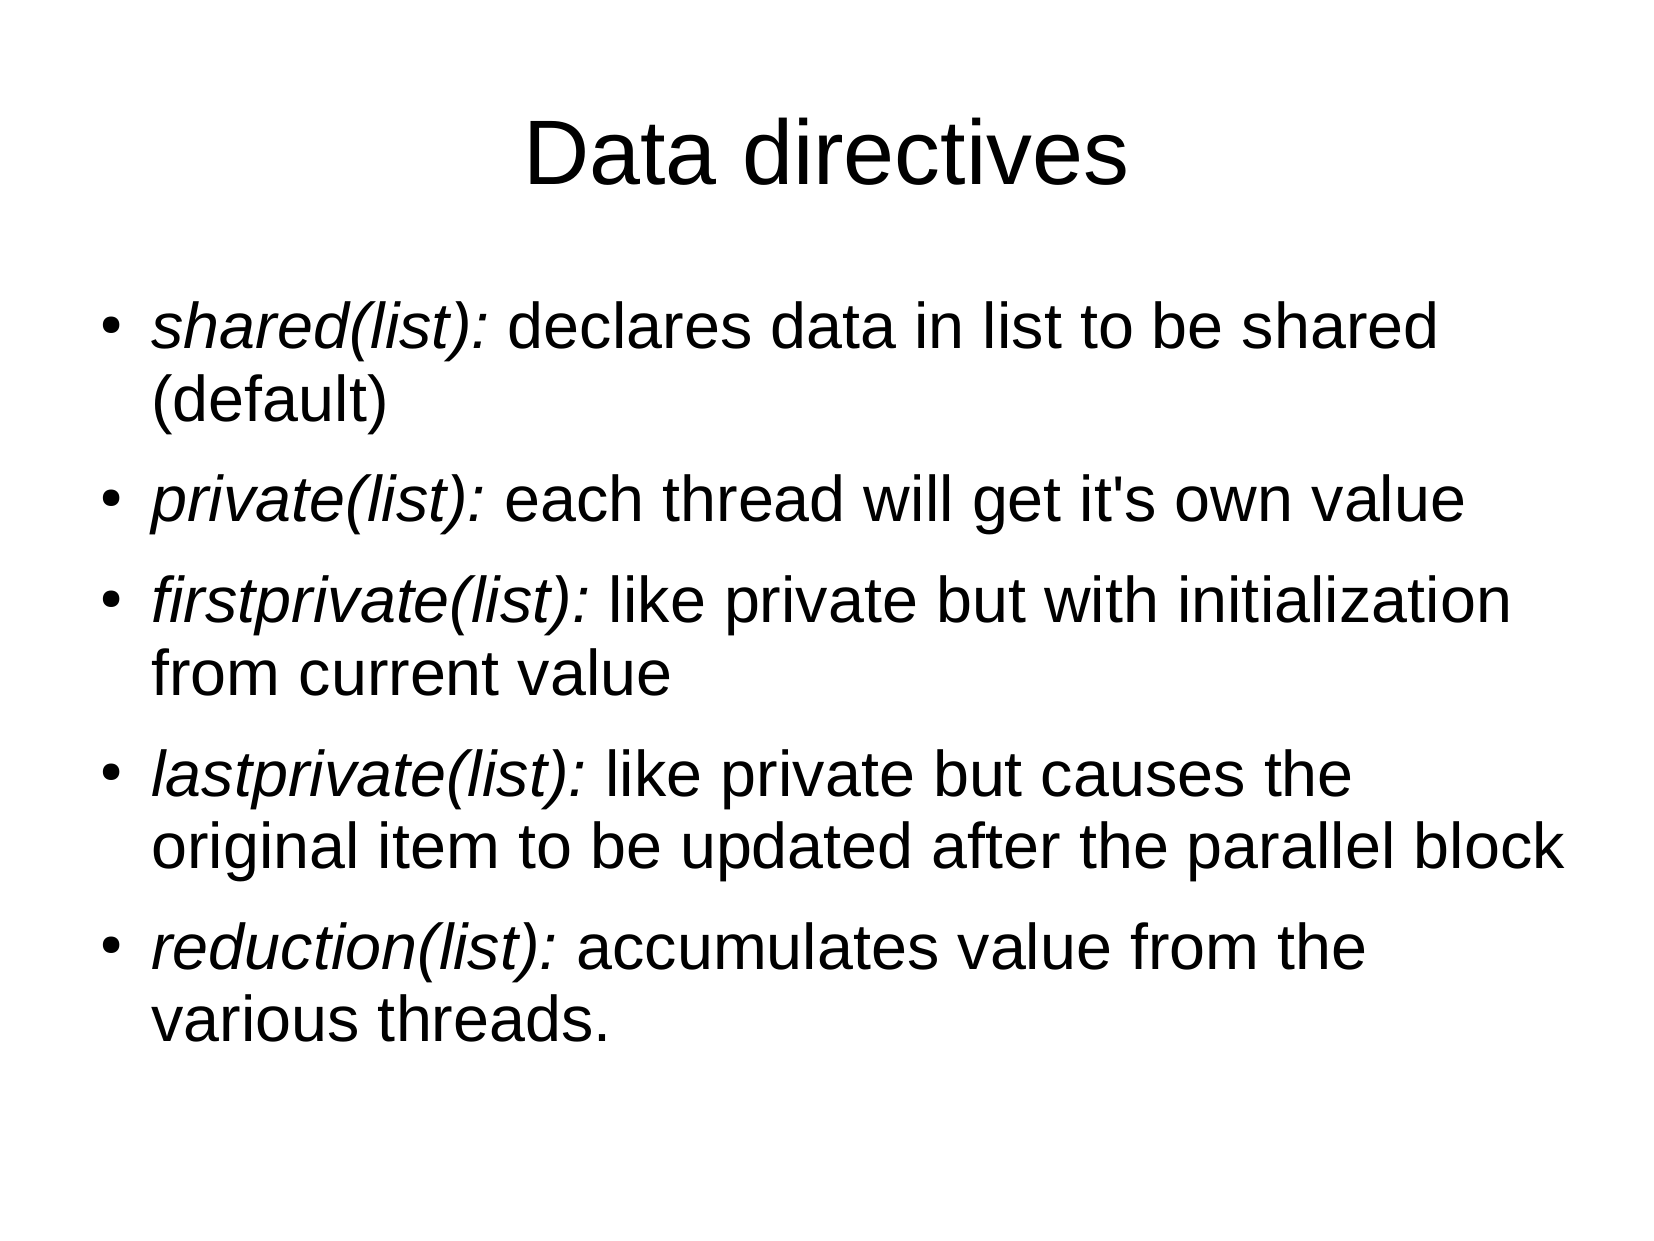

# Data directives
shared(list): declares data in list to be shared (default)
private(list): each thread will get it's own value
firstprivate(list): like private but with initialization from current value
lastprivate(list): like private but causes the original item to be updated after the parallel block
reduction(list): accumulates value from the various threads.